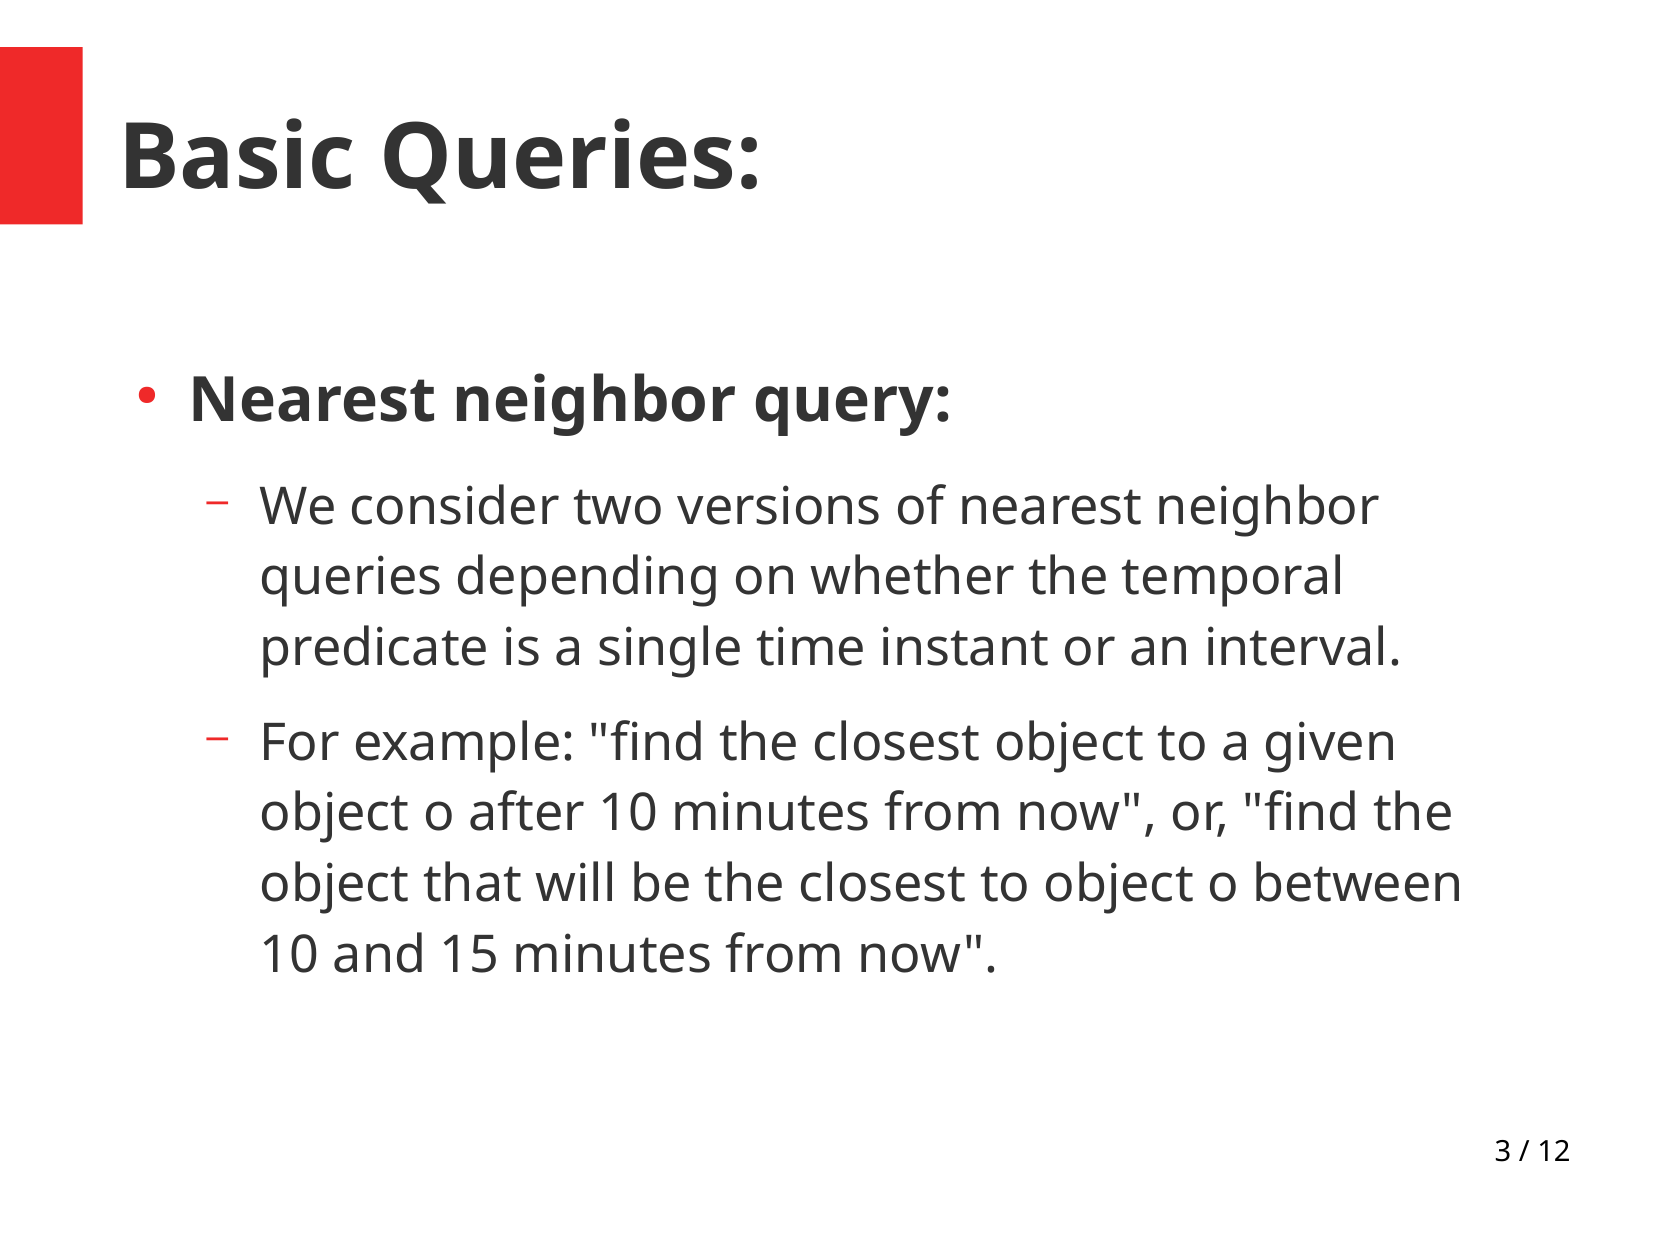

# Basic Queries:
Nearest neighbor query:
We consider two versions of nearest neighbor queries depending on whether the temporal predicate is a single time instant or an interval.
For example: "find the closest object to a given object o after 10 minutes from now", or, "find the object that will be the closest to object o between 10 and 15 minutes from now".
3